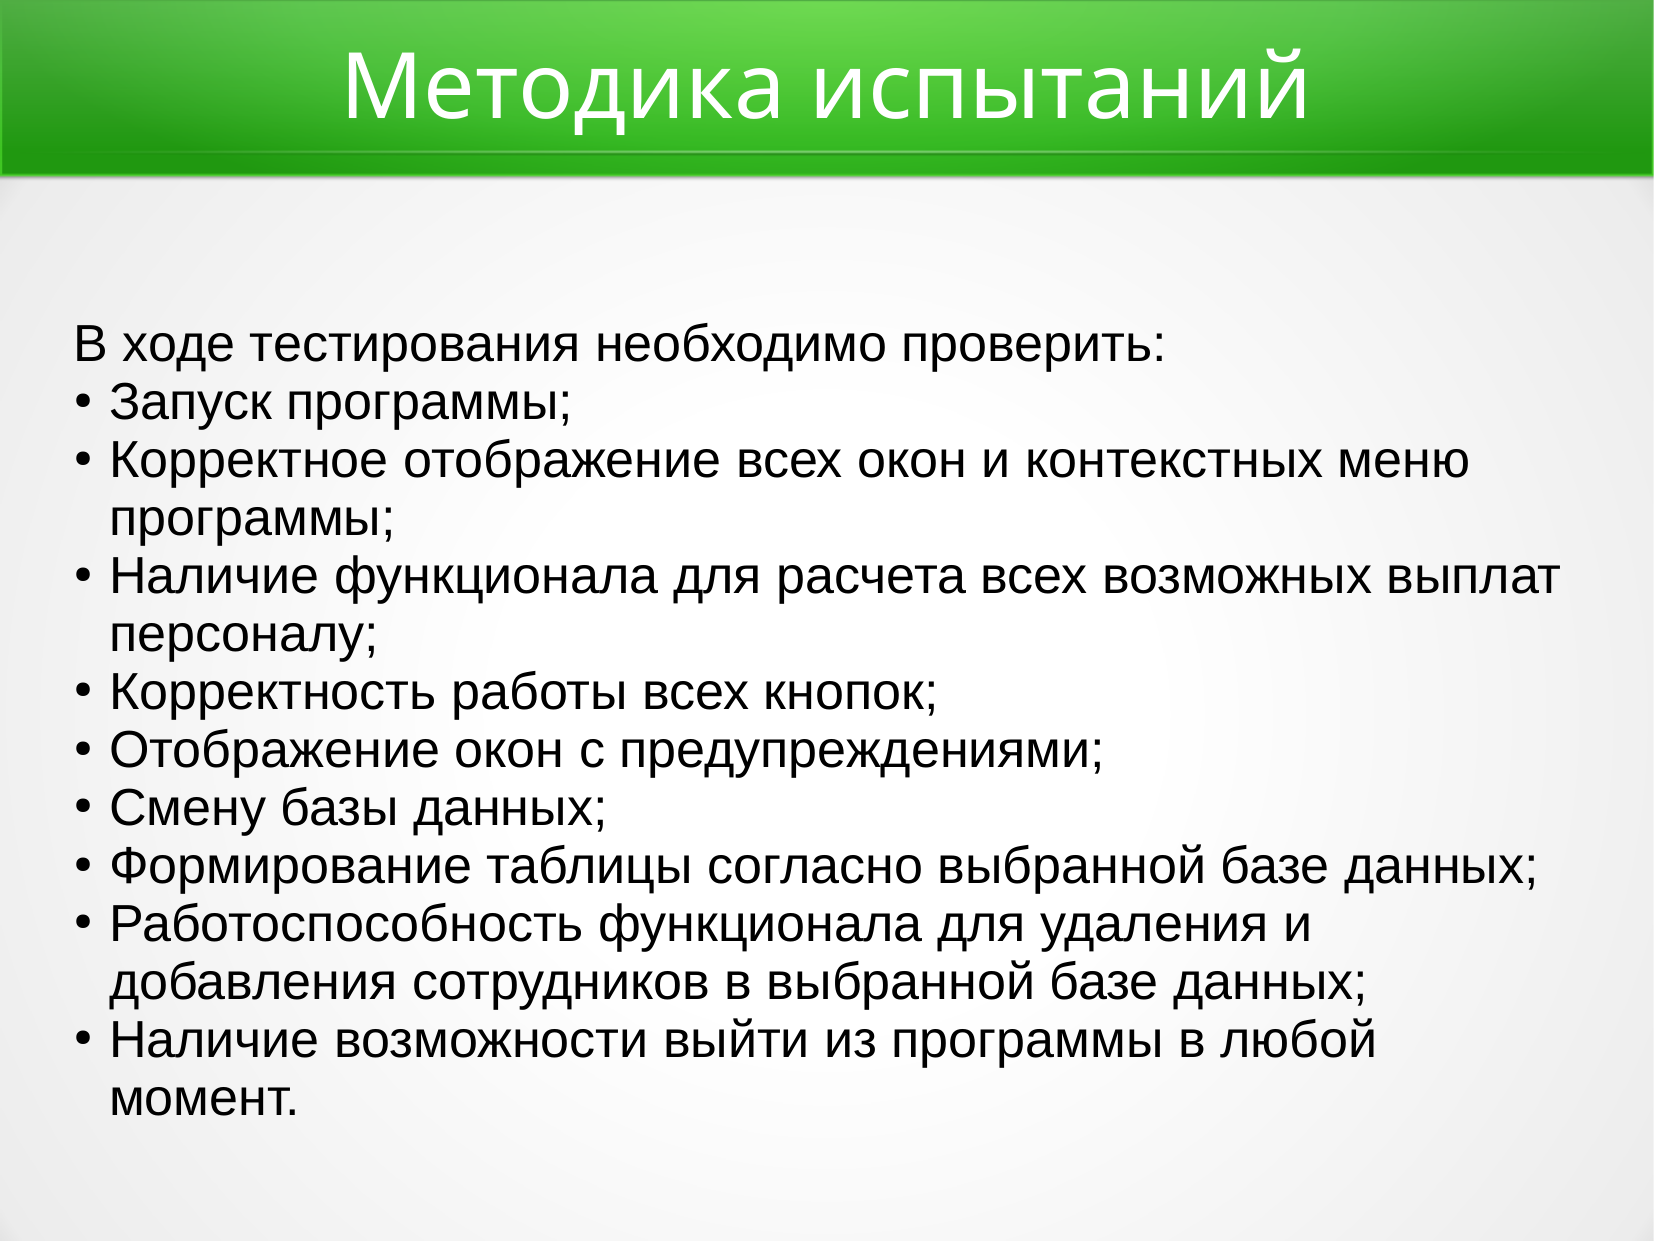

# Методика испытаний
В ходе тестирования необходимо проверить:
Запуск программы;
Корректное отображение всех окон и контекстных меню программы;
Наличие функционала для расчета всех возможных выплат персоналу;
Корректность работы всех кнопок;
Отображение окон с предупреждениями;
Смену базы данных;
Формирование таблицы согласно выбранной базе данных;
Работоспособность функционала для удаления и добавления сотрудников в выбранной базе данных;
Наличие возможности выйти из программы в любой момент.